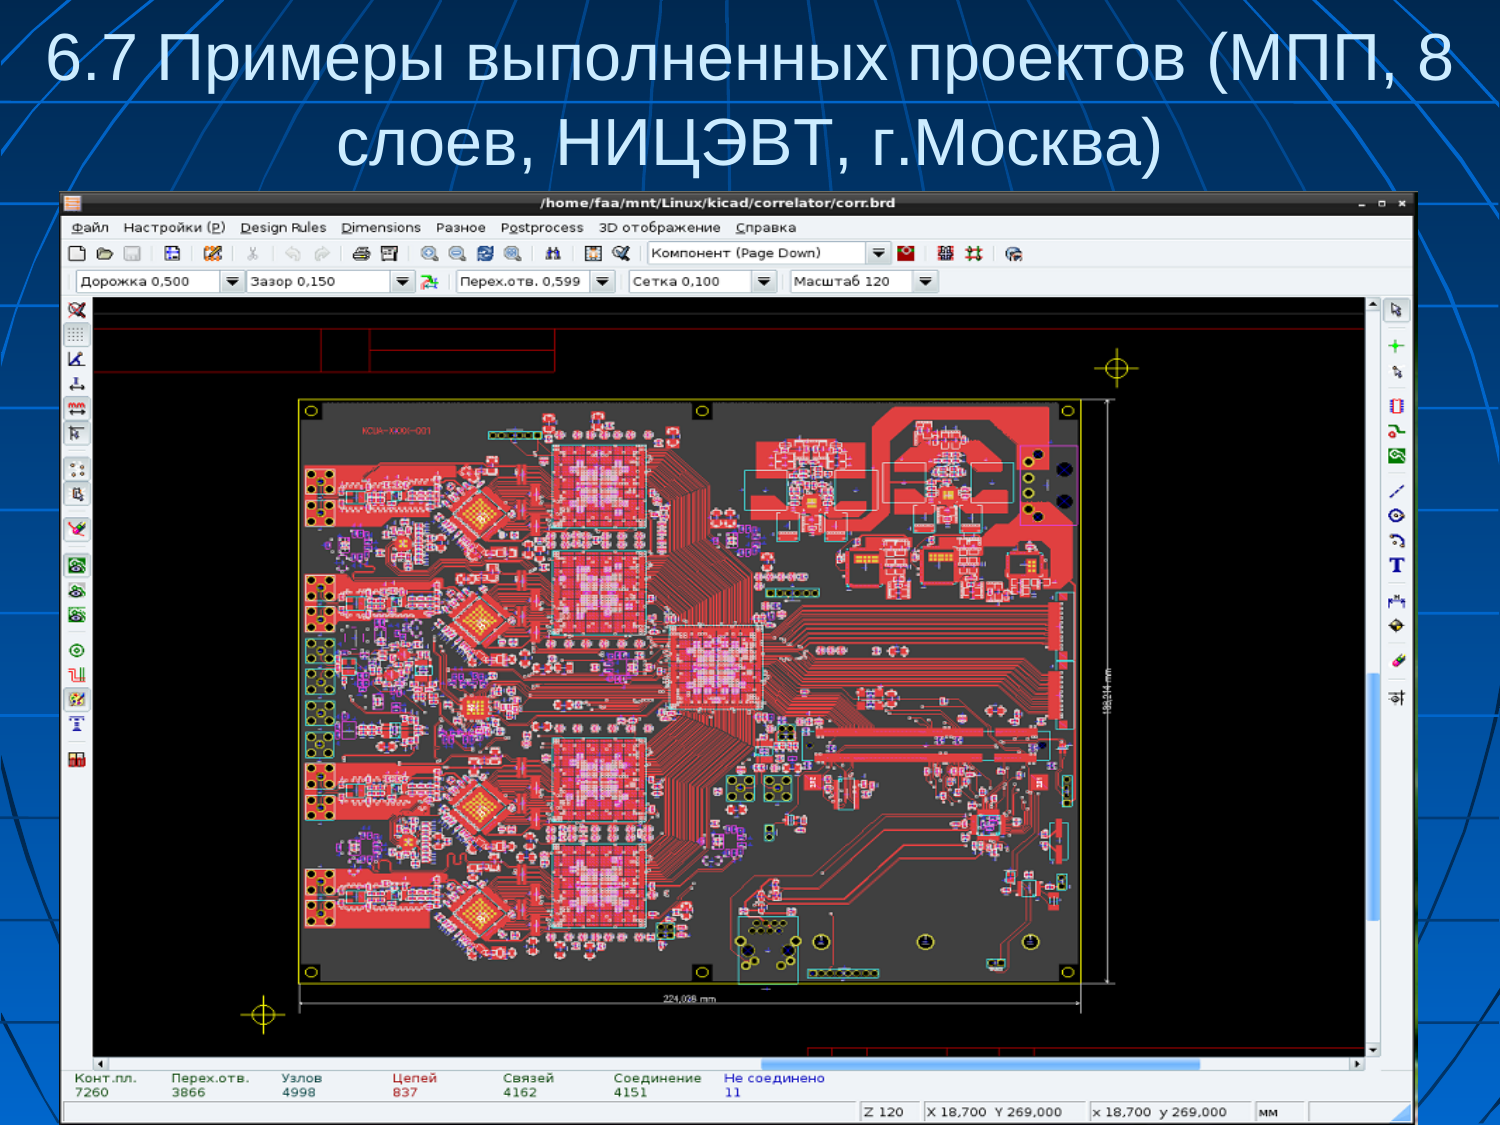

6.7 Примеры выполненных проектов (МПП, 8 слоев, НИЦЭВТ, г.Москва)